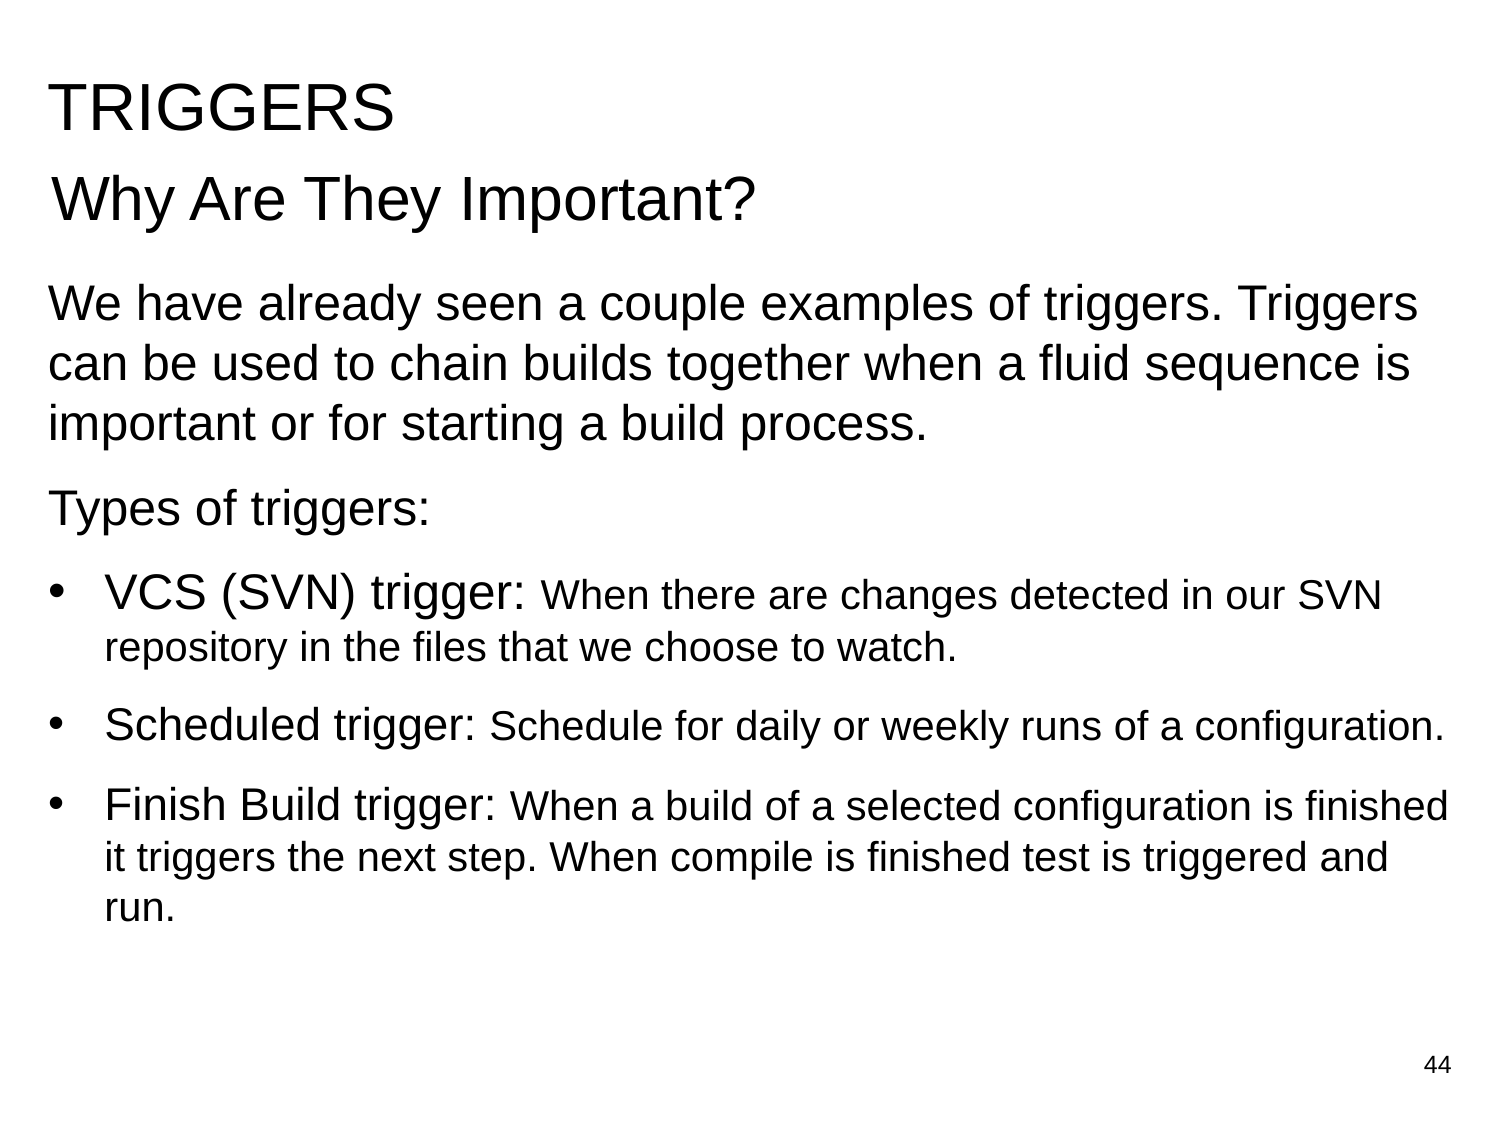

# Triggers
Why Are They Important?
We have already seen a couple examples of triggers. Triggers can be used to chain builds together when a fluid sequence is important or for starting a build process.
Types of triggers:
VCS (SVN) trigger: When there are changes detected in our SVN repository in the files that we choose to watch.
Scheduled trigger: Schedule for daily or weekly runs of a configuration.
Finish Build trigger: When a build of a selected configuration is finished it triggers the next step. When compile is finished test is triggered and run.